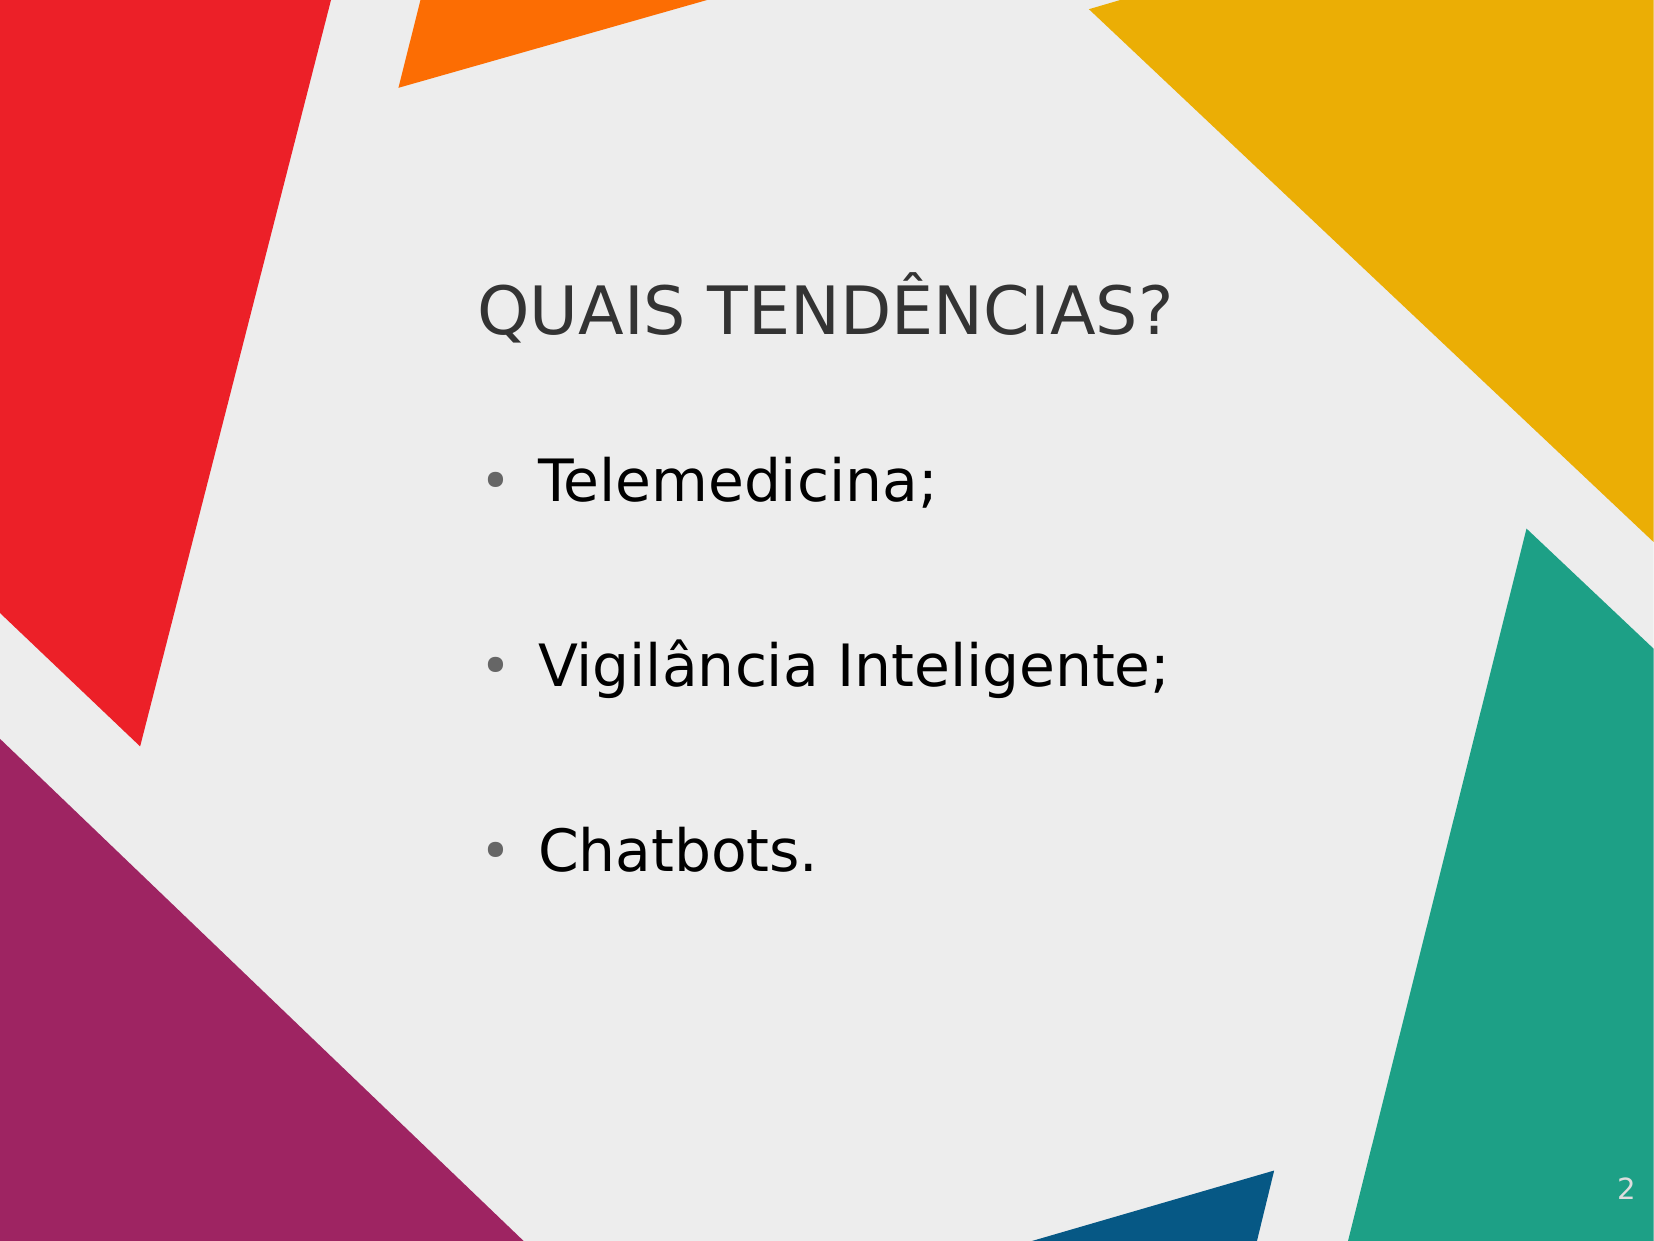

# QUAIS TENDÊNCIAS?
Telemedicina;
Vigilância Inteligente;
Chatbots.
2